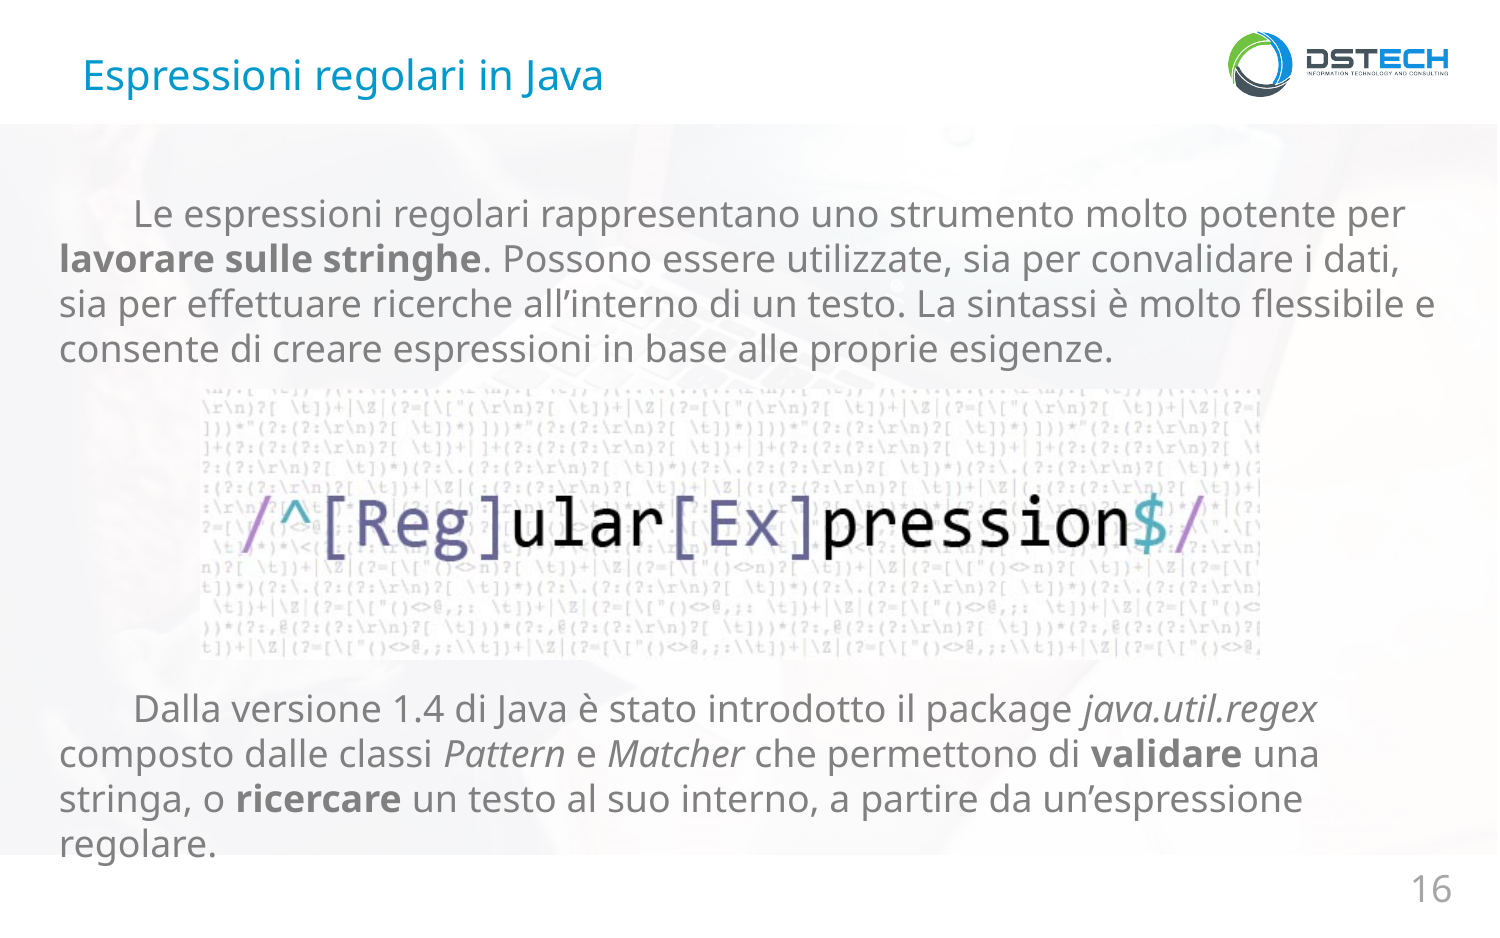

Espressioni regolari in Java
	Le espressioni regolari rappresentano uno strumento molto potente per lavorare sulle stringhe. Possono essere utilizzate, sia per convalidare i dati, sia per effettuare ricerche all’interno di un testo. La sintassi è molto flessibile e consente di creare espressioni in base alle proprie esigenze.
	Dalla versione 1.4 di Java è stato introdotto il package java.util.regex composto dalle classi Pattern e Matcher che permettono di validare una stringa, o ricercare un testo al suo interno, a partire da un’espressione regolare.
16